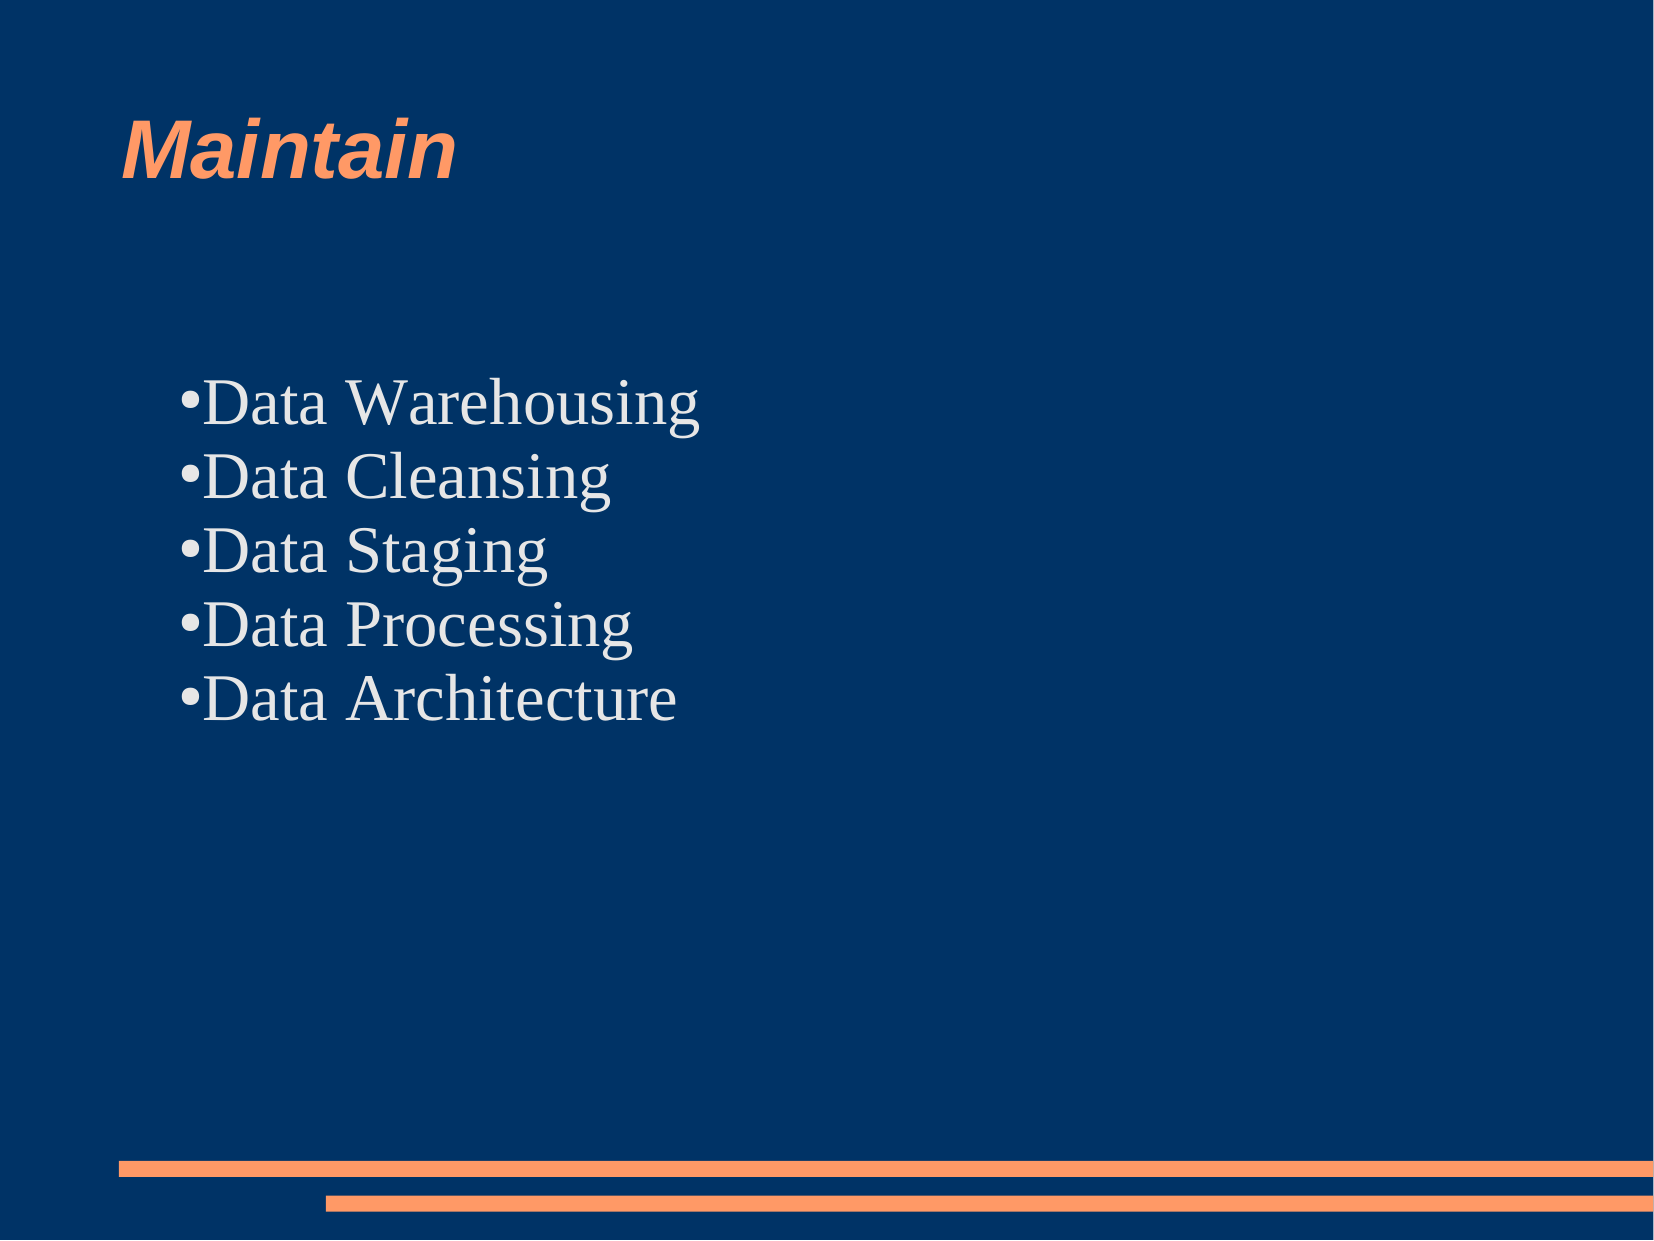

# Maintain
Data Warehousing
Data Cleansing
Data Staging
Data Processing
Data Architecture